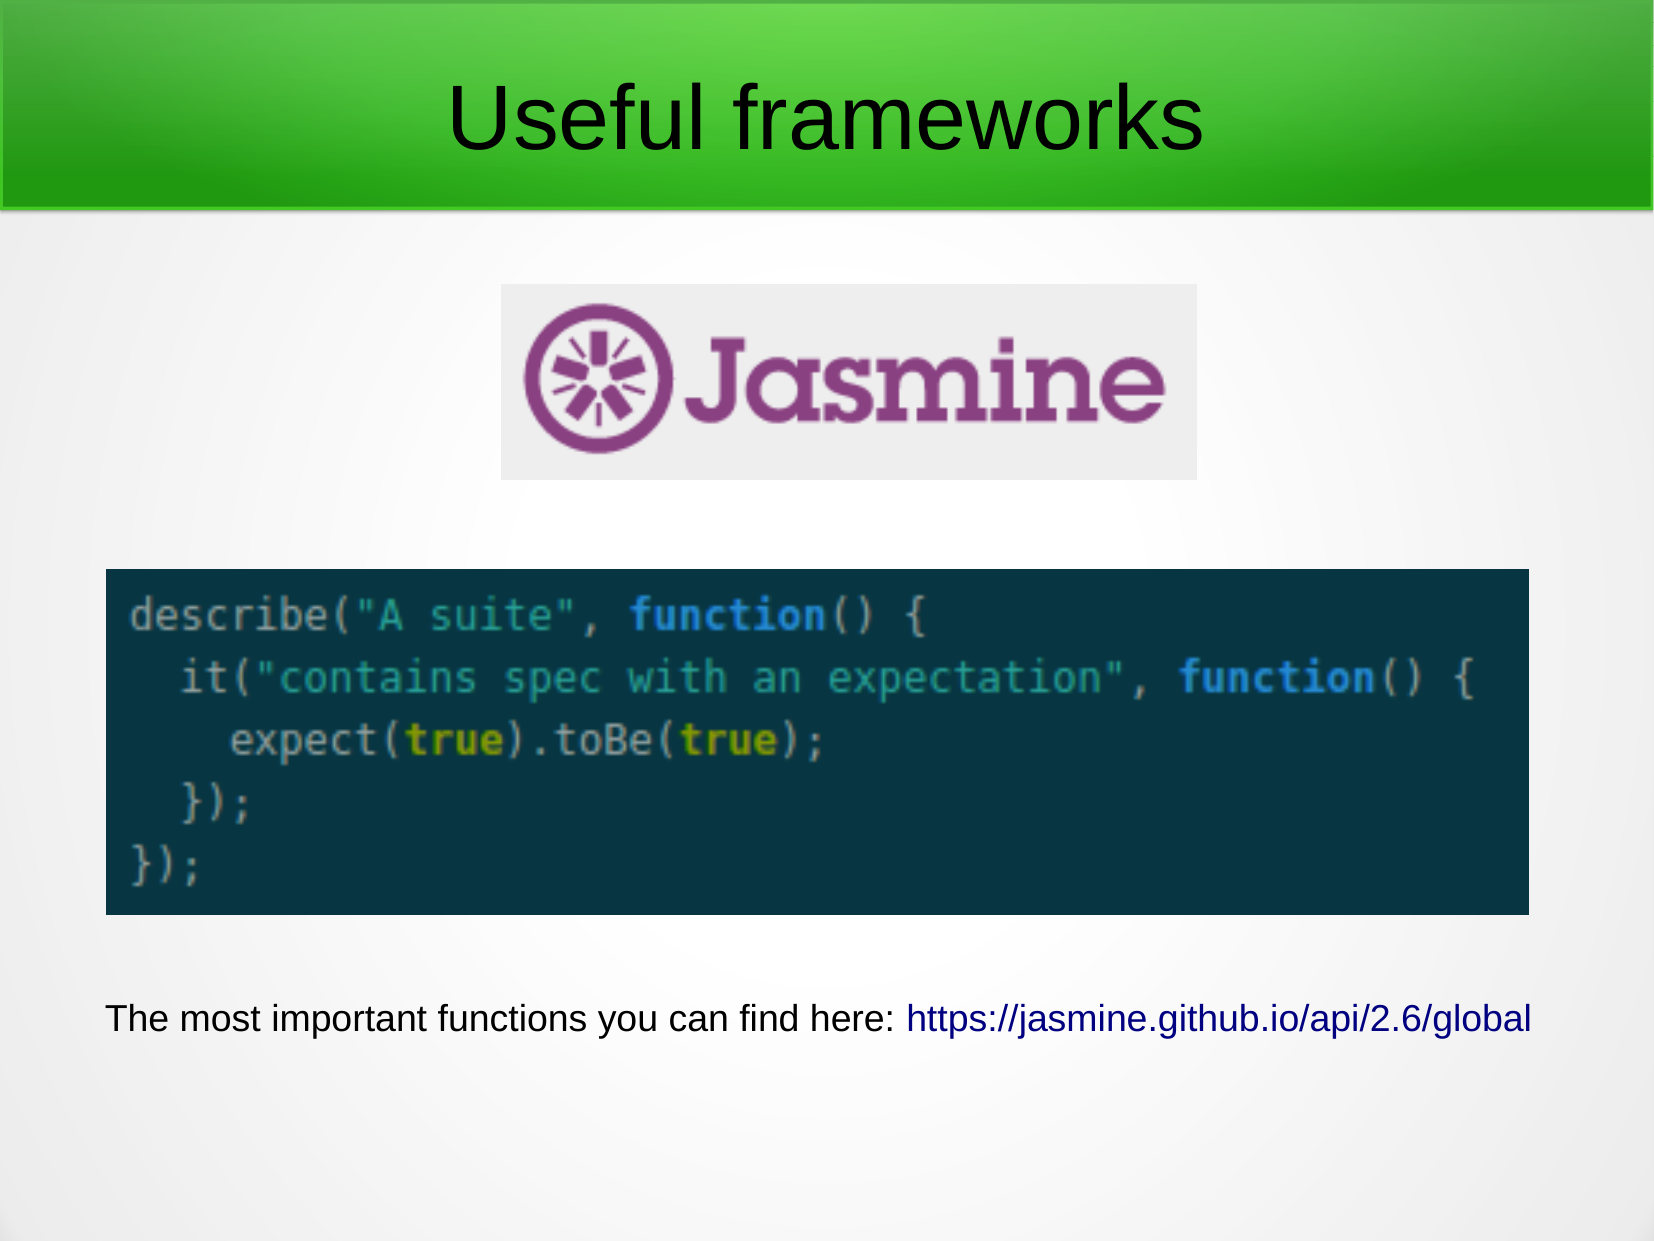

# Useful frameworks
The most important functions you can find here: https://jasmine.github.io/api/2.6/global